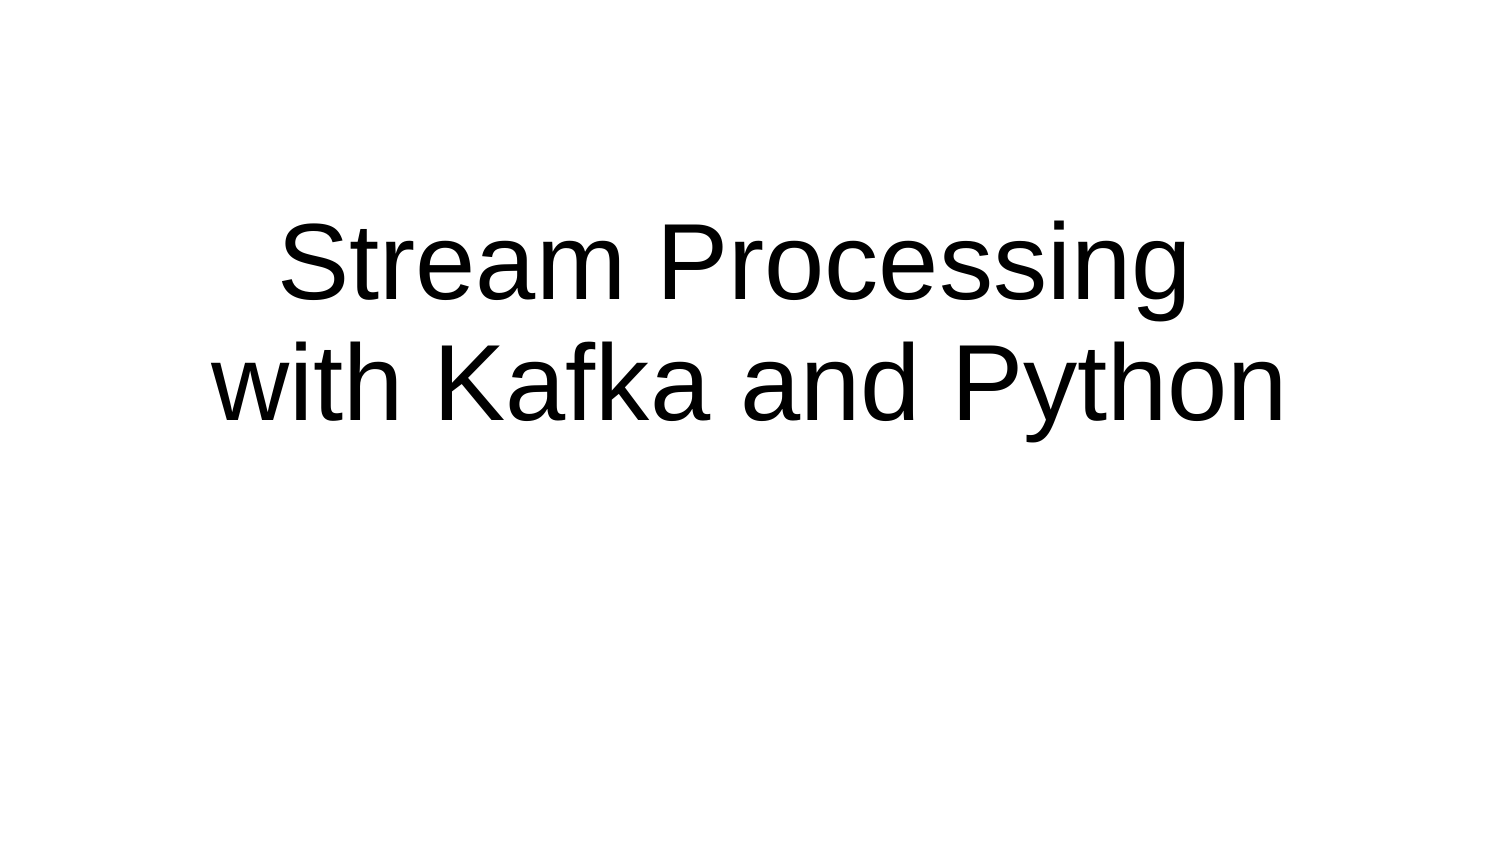

# Stream Processing with Kafka and Python